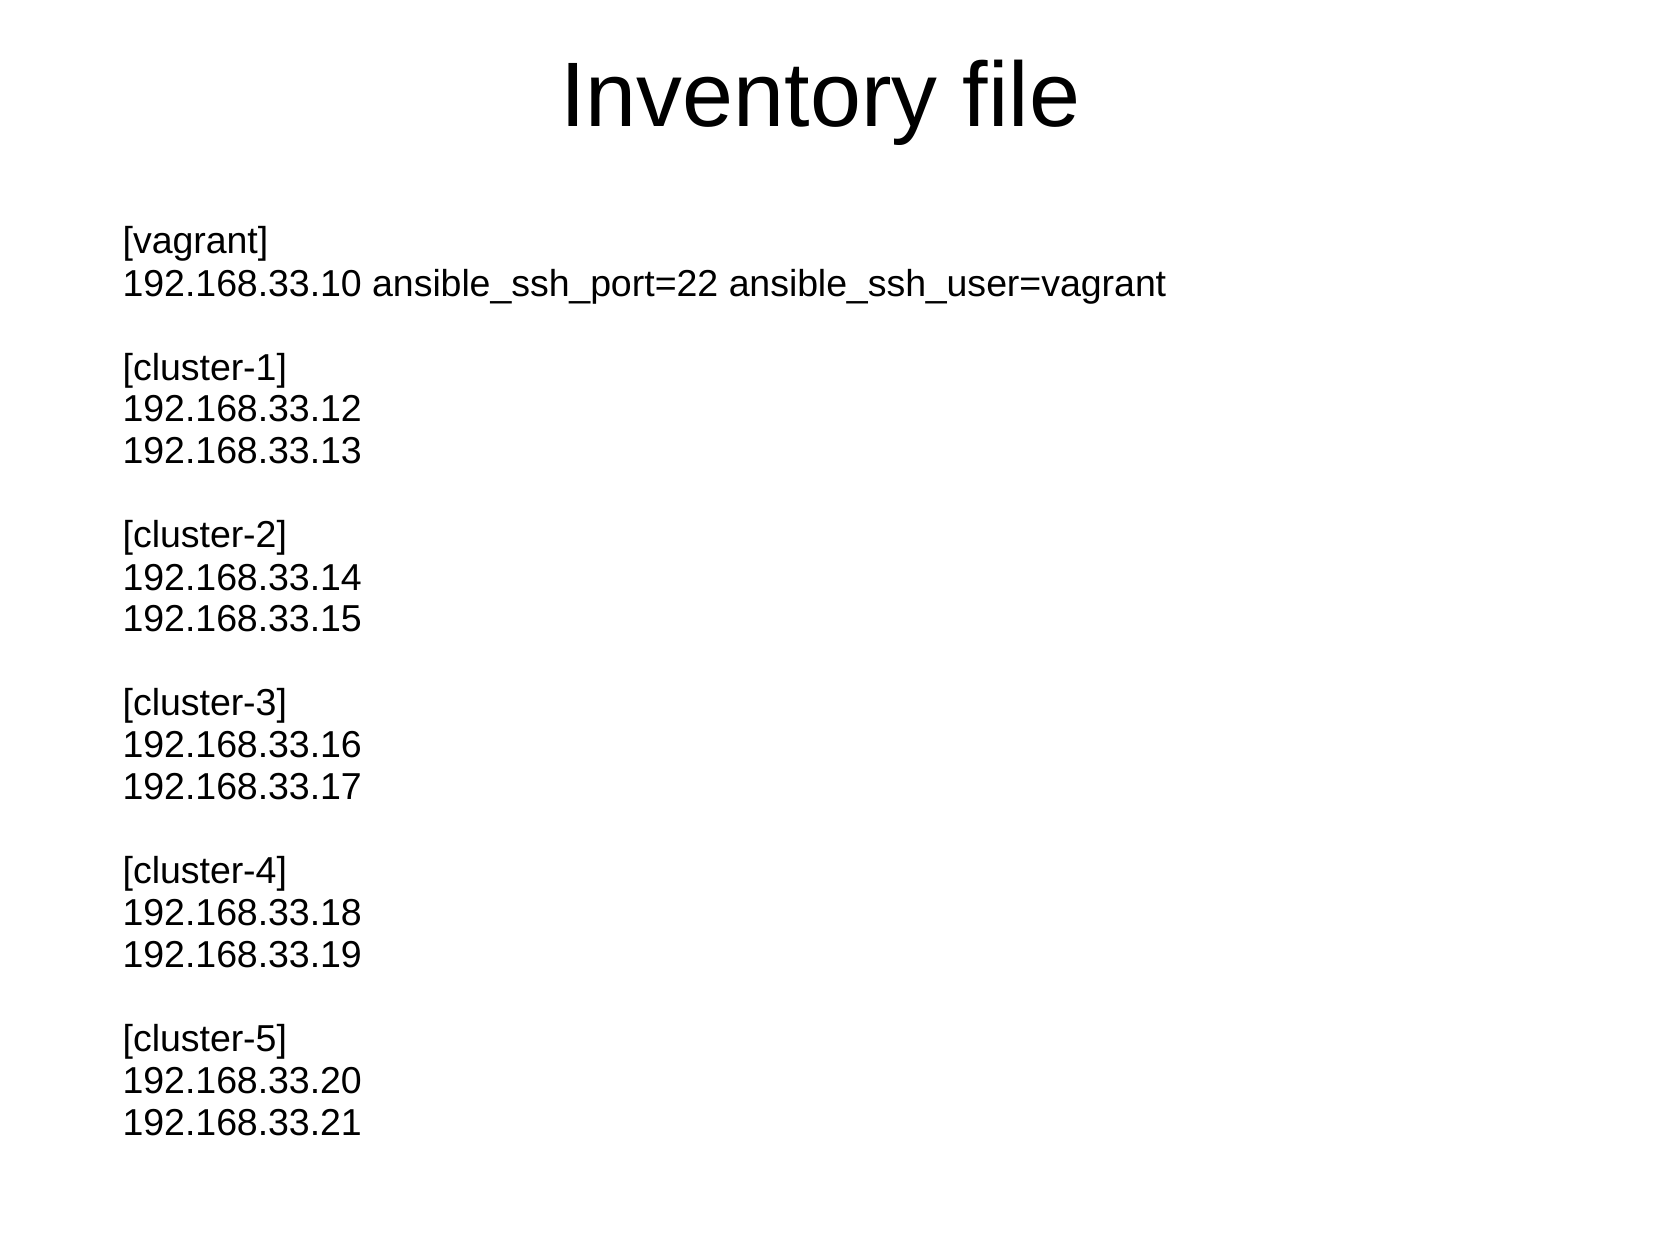

Inventory file
[vagrant]
192.168.33.10 ansible_ssh_port=22 ansible_ssh_user=vagrant
[cluster-1]
192.168.33.12
192.168.33.13
[cluster-2]
192.168.33.14
192.168.33.15
[cluster-3]
192.168.33.16
192.168.33.17
[cluster-4]
192.168.33.18
192.168.33.19
[cluster-5]
192.168.33.20
192.168.33.21